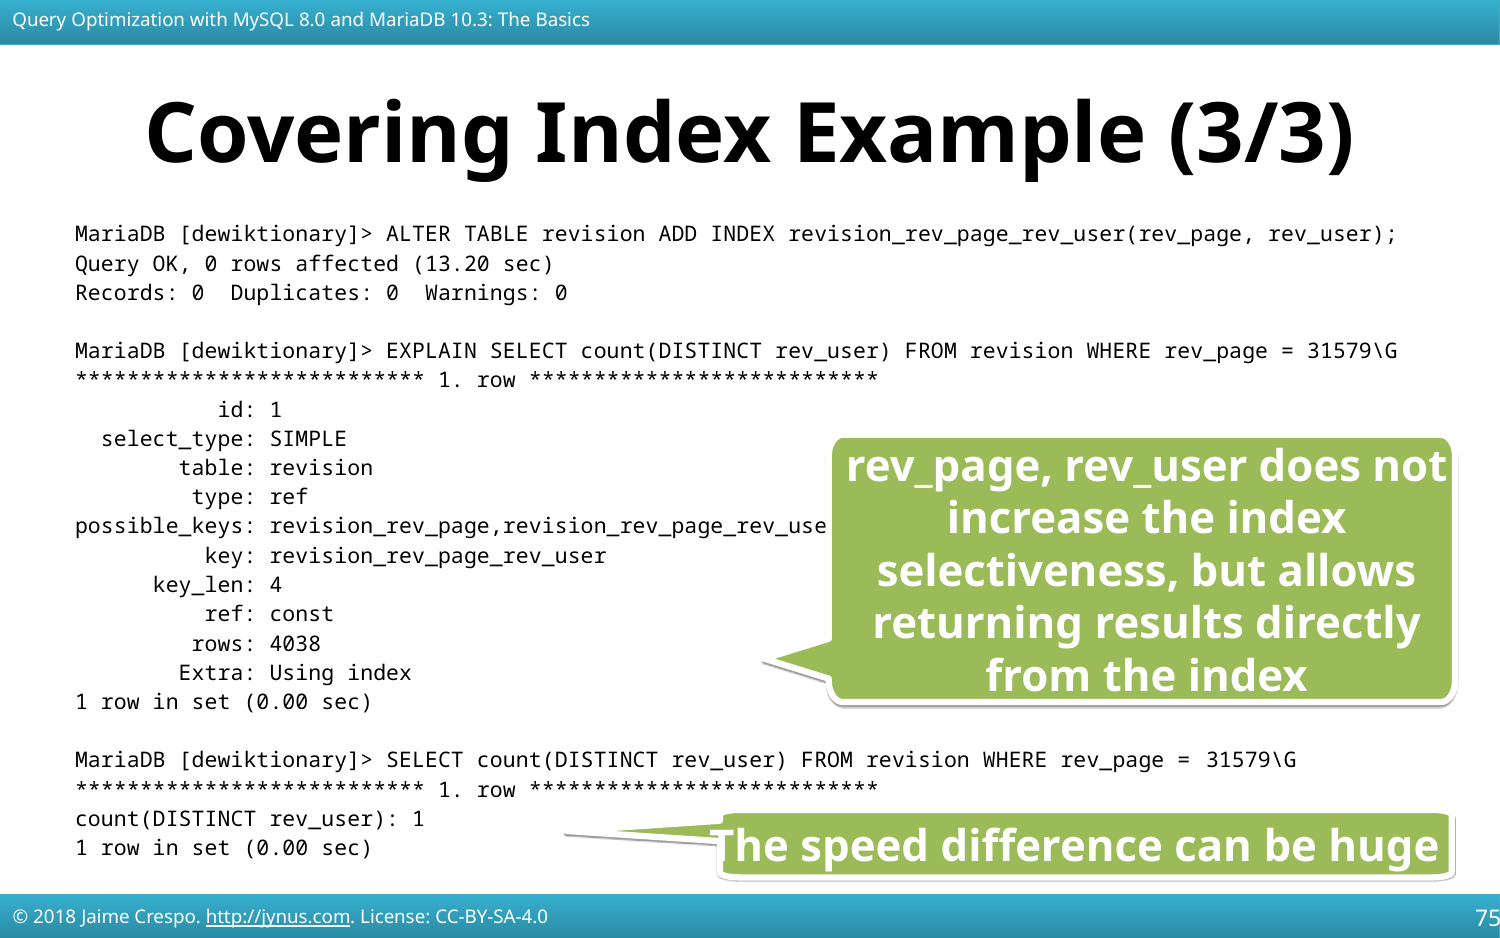

# Covering Index Example (3/3)
MariaDB [dewiktionary]> ALTER TABLE revision ADD INDEX revision_rev_page_rev_user(rev_page, rev_user);
Query OK, 0 rows affected (13.20 sec)
Records: 0 Duplicates: 0 Warnings: 0
MariaDB [dewiktionary]> EXPLAIN SELECT count(DISTINCT rev_user) FROM revision WHERE rev_page = 31579\G
*************************** 1. row ***************************
 id: 1
 select_type: SIMPLE
 table: revision
 type: ref
possible_keys: revision_rev_page,revision_rev_page_rev_user
 key: revision_rev_page_rev_user
 key_len: 4
 ref: const
 rows: 4038
 Extra: Using index
1 row in set (0.00 sec)
MariaDB [dewiktionary]> SELECT count(DISTINCT rev_user) FROM revision WHERE rev_page = 31579\G
*************************** 1. row ***************************
count(DISTINCT rev_user): 1
1 row in set (0.00 sec)
rev_page, rev_user does not increase the index selectiveness, but allows returning results directly from the index
The speed difference can be huge